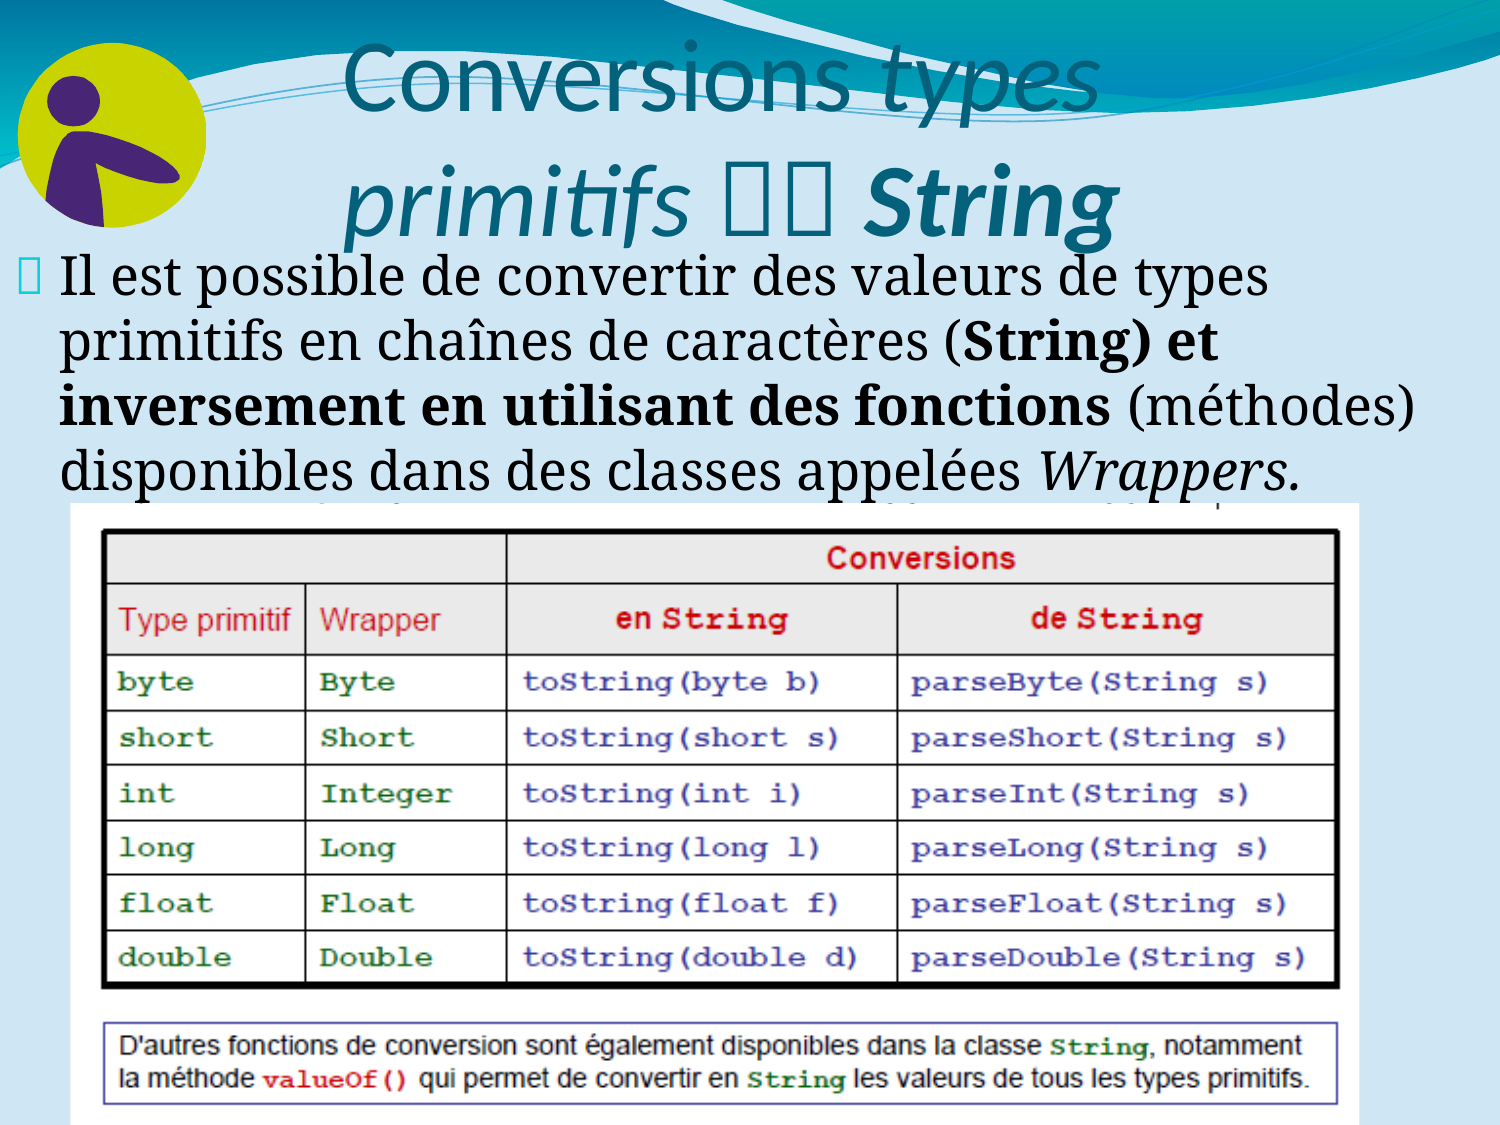

# Conversions types primitifs  String
Il est possible de convertir des valeurs de types primitifs en chaînes de caractères (String) et inversement en utilisant des fonctions (méthodes) disponibles dans des classes appelées Wrappers.